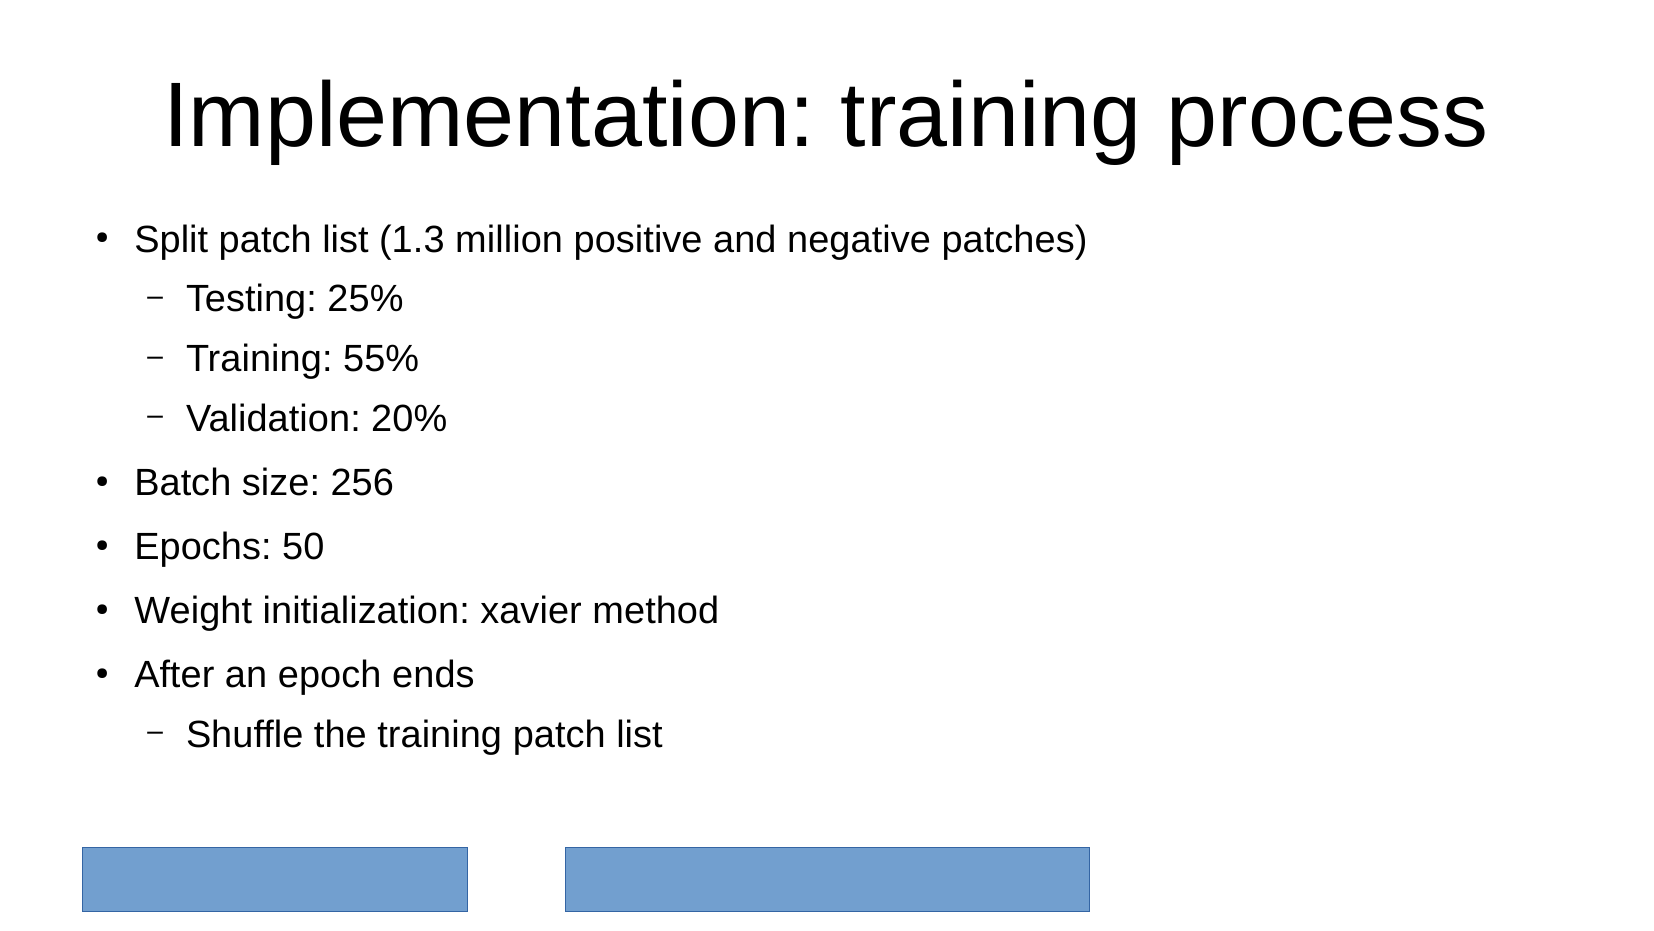

# Implementation: training process
Split patch list (1.3 million positive and negative patches)
Testing: 25%
Training: 55%
Validation: 20%
Batch size: 256
Epochs: 50
Weight initialization: xavier method
After an epoch ends
Shuffle the training patch list